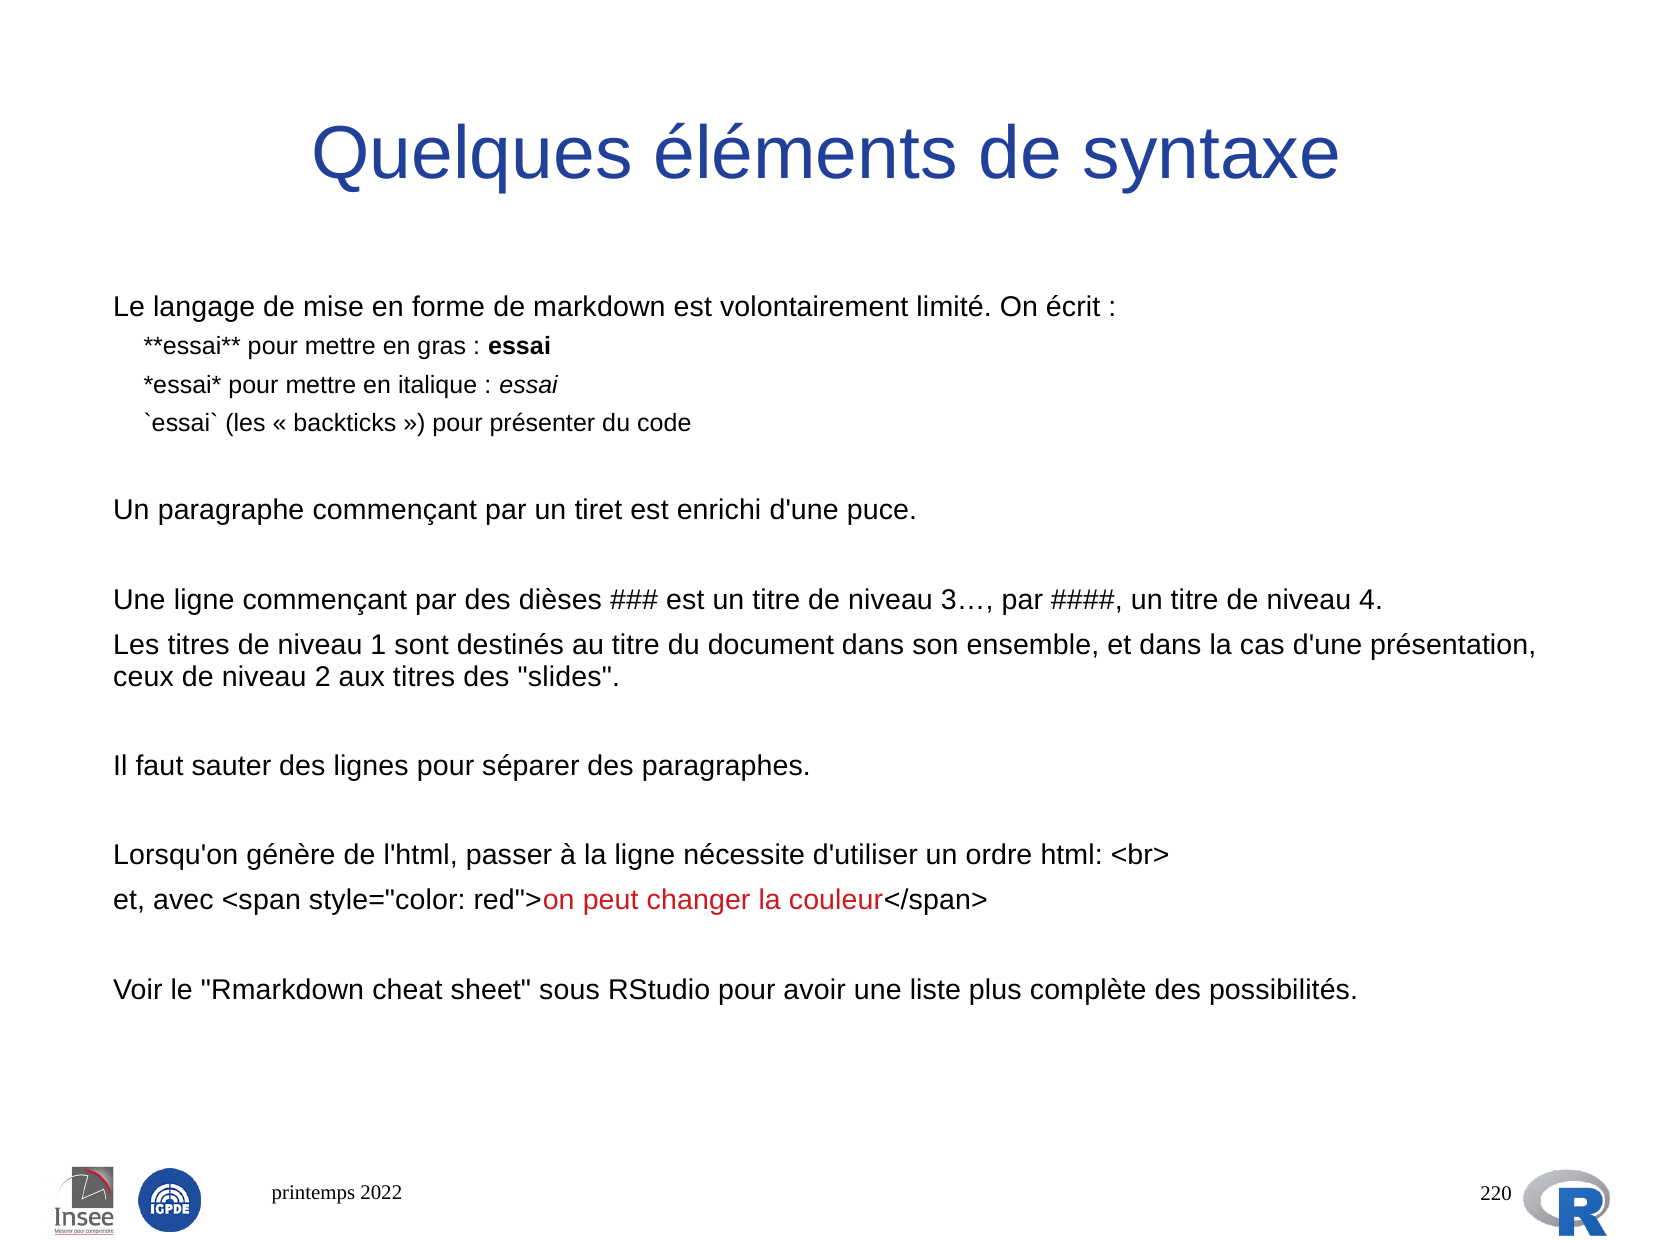

# Quelques éléments de syntaxe
Le langage de mise en forme de markdown est volontairement limité. On écrit :
**essai** pour mettre en gras : essai
*essai* pour mettre en italique : essai
`essai` (les « backticks ») pour présenter du code
Un paragraphe commençant par un tiret est enrichi d'une puce.
Une ligne commençant par des dièses ### est un titre de niveau 3…, par ####, un titre de niveau 4.
Les titres de niveau 1 sont destinés au titre du document dans son ensemble, et dans la cas d'une présentation, ceux de niveau 2 aux titres des "slides".
Il faut sauter des lignes pour séparer des paragraphes.
Lorsqu'on génère de l'html, passer à la ligne nécessite d'utiliser un ordre html: <br>
et, avec <span style="color: red">on peut changer la couleur</span>
Voir le "Rmarkdown cheat sheet" sous RStudio pour avoir une liste plus complète des possibilités.
printemps 2022
220